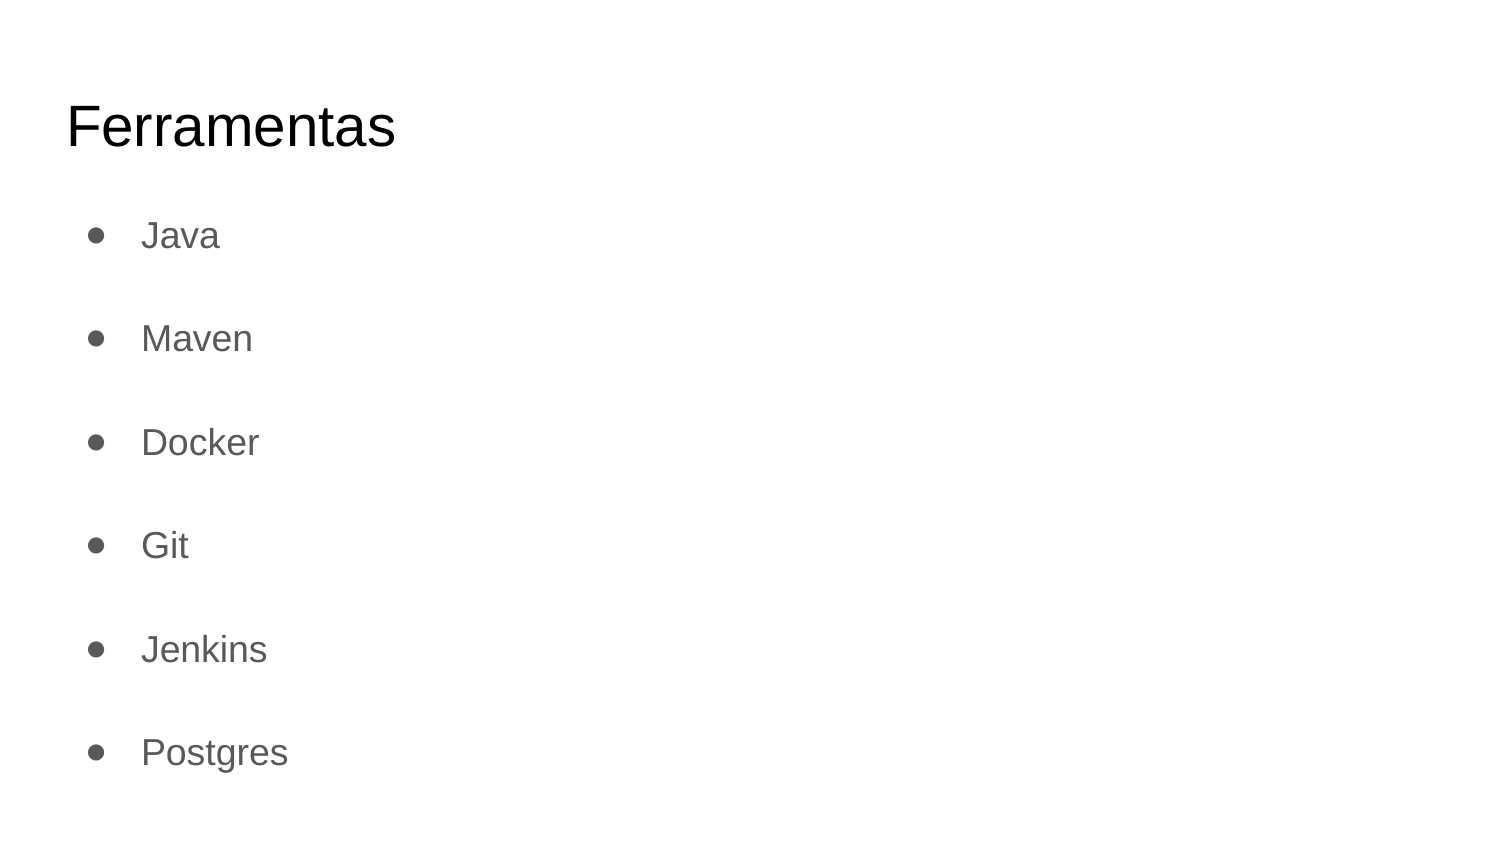

# Ferramentas
Java
Maven
Docker
Git
Jenkins
Postgres